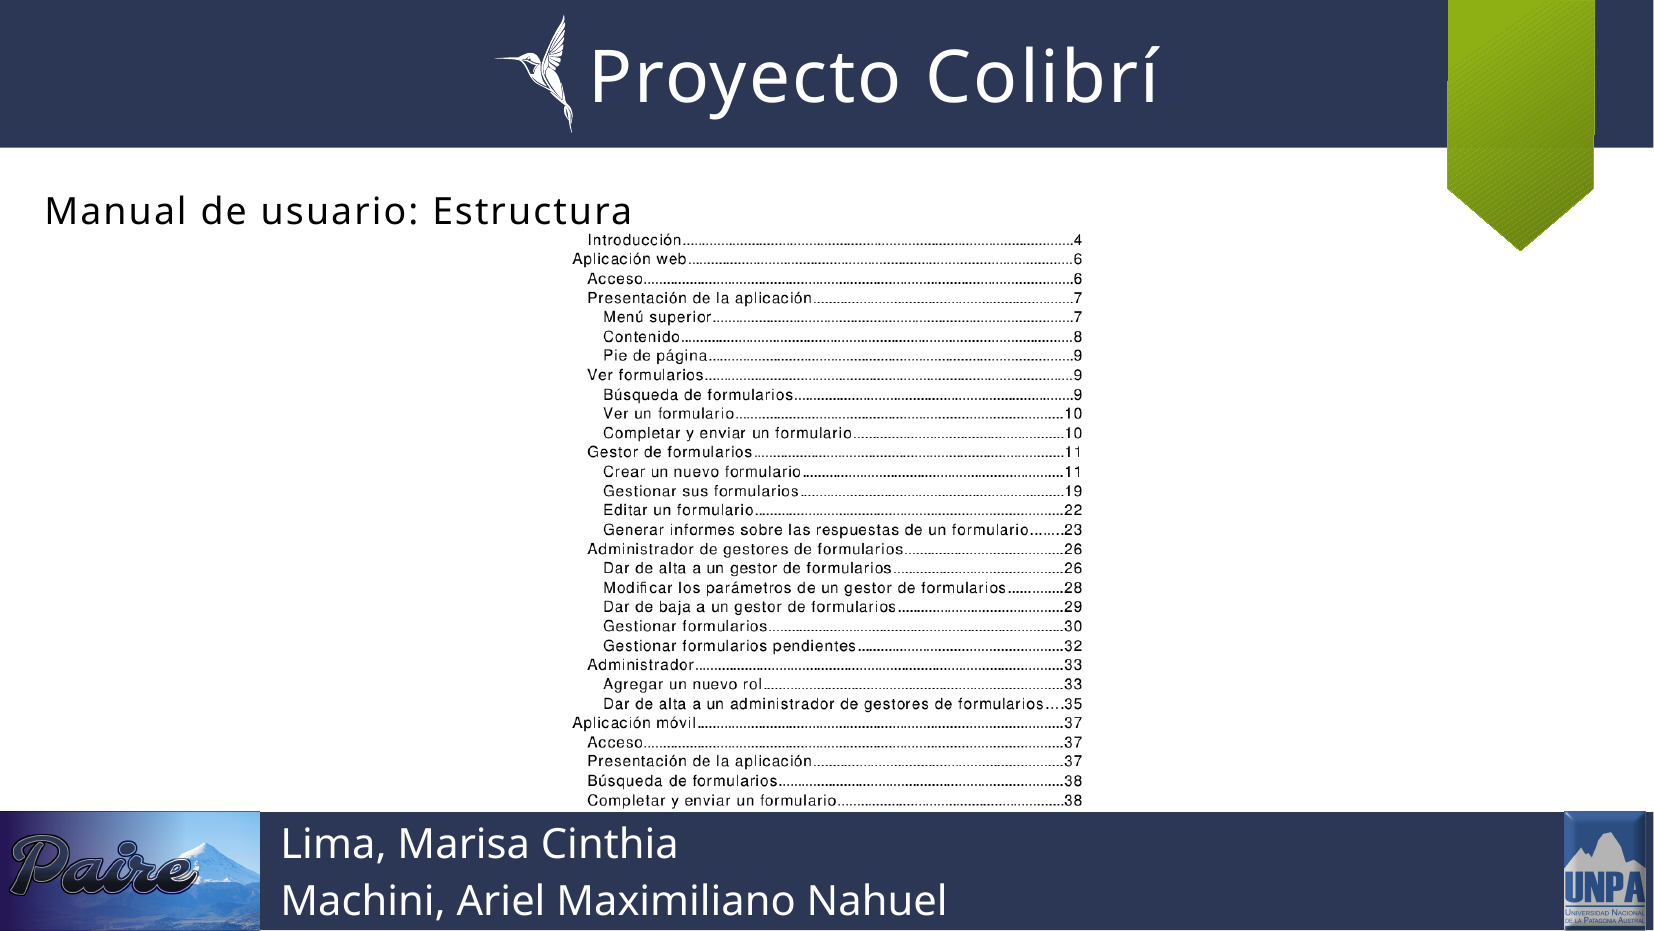

Proyecto Colibrí
Manual de usuario: Estructura
Lima, Marisa Cinthia
Machini, Ariel Maximiliano Nahuel